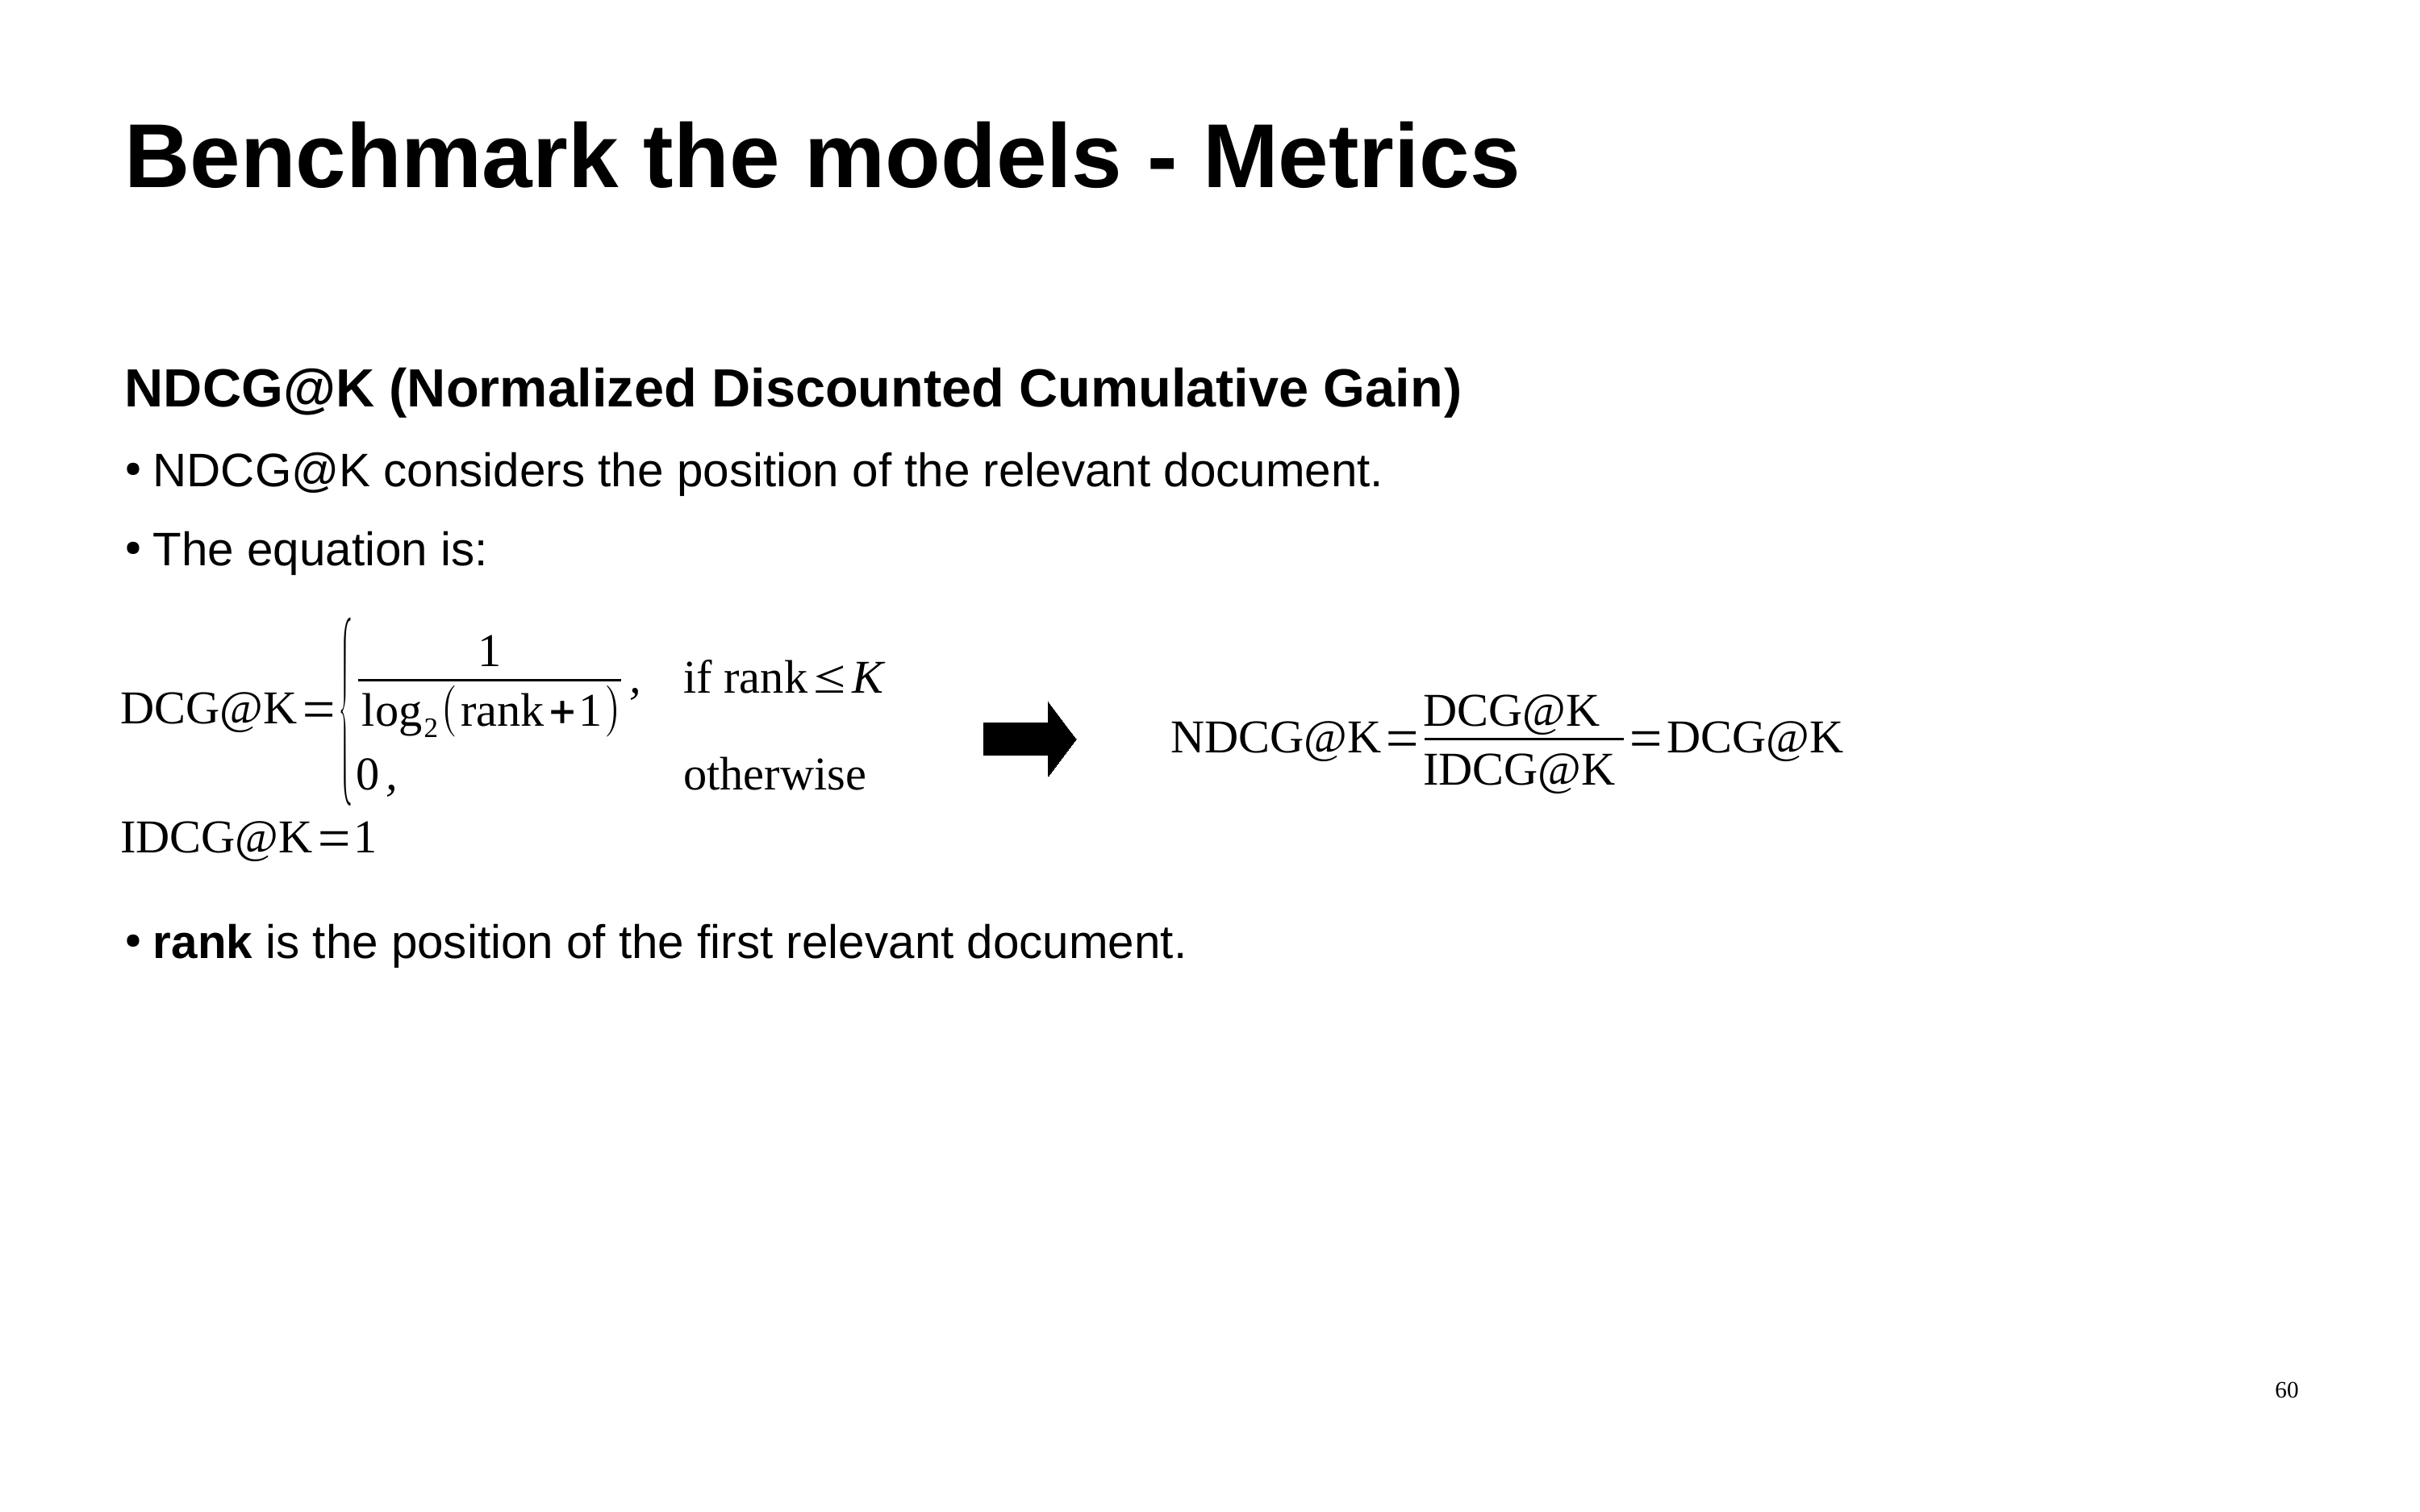

Benchmark the models - Metrics
NDCG@K (Normalized Discounted Cumulative Gain)
NDCG@K considers the position of the relevant document.
The equation is:
rank is the position of the first relevant document.
60